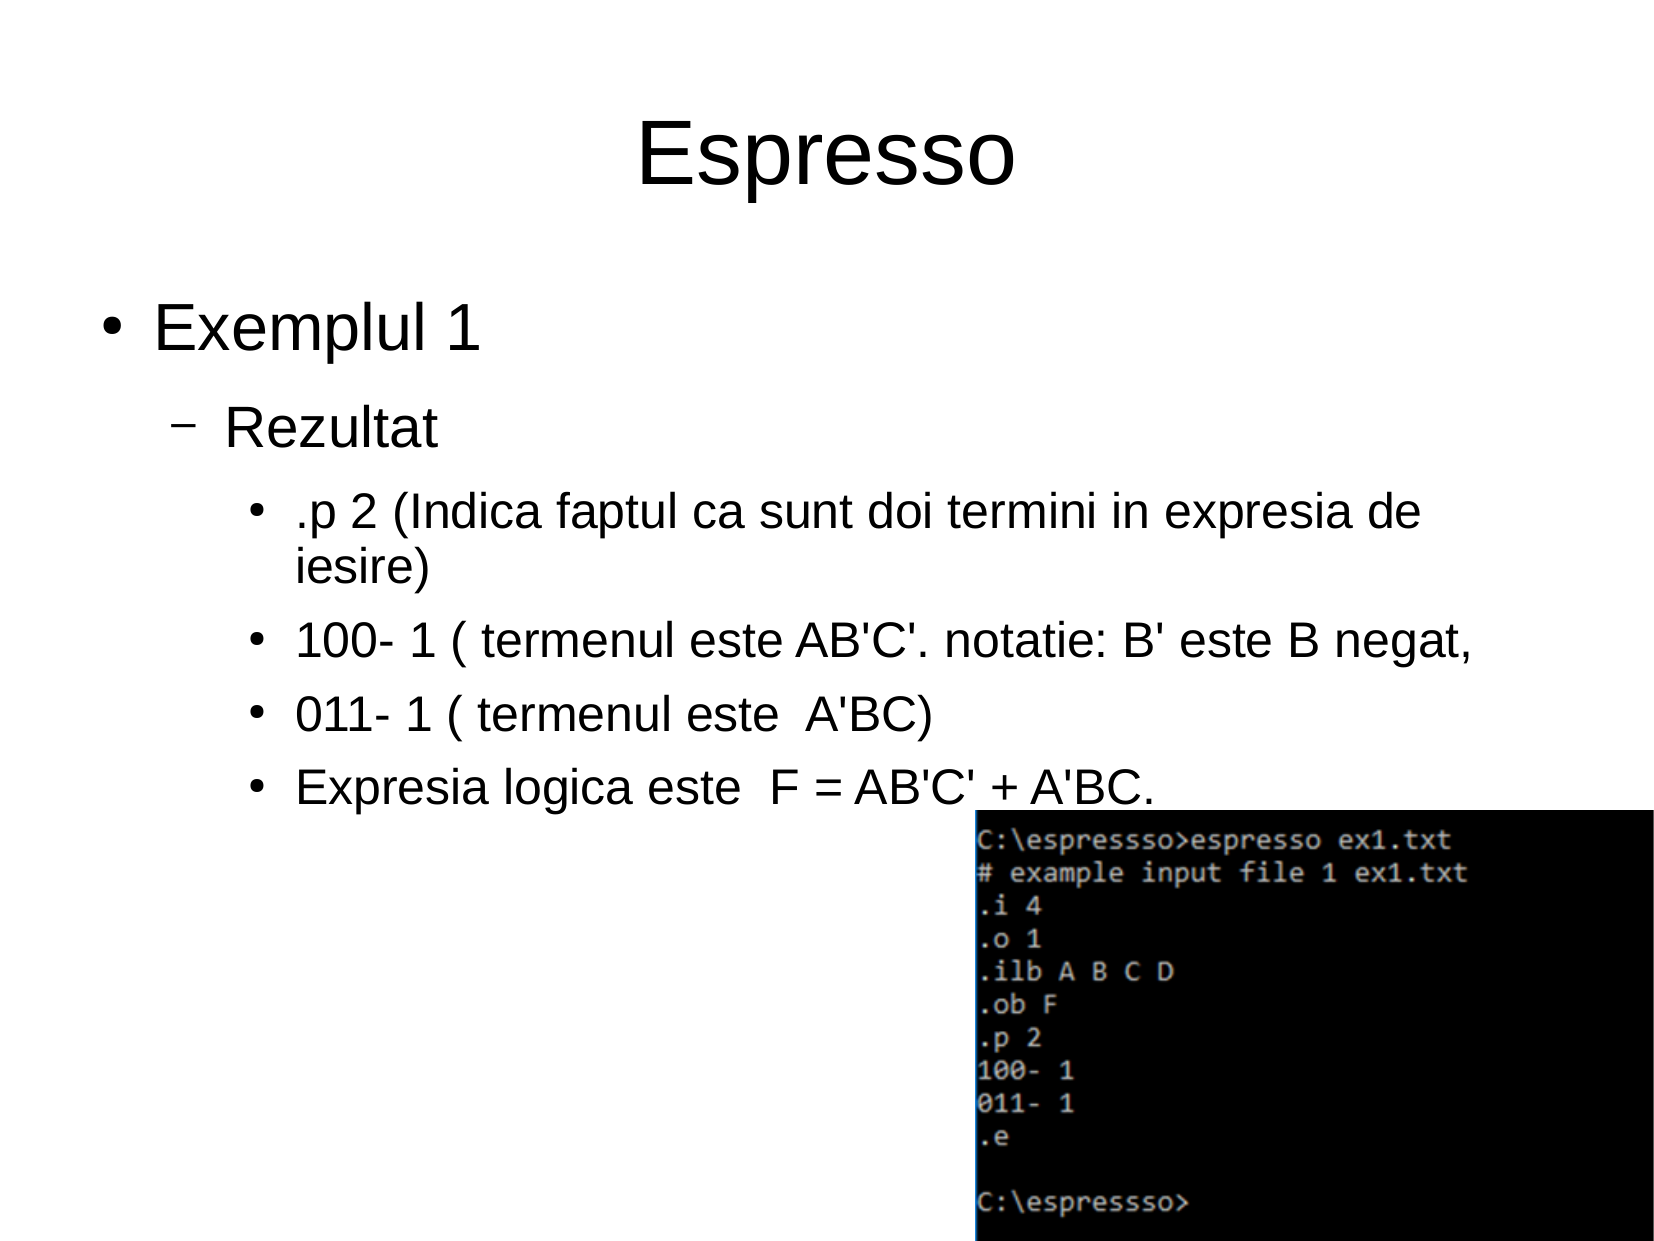

# Espresso
Exemplul 1
Rezultat
.p 2 (Indica faptul ca sunt doi termini in expresia de iesire)
100- 1 ( termenul este AB'C'. notatie: B' este B negat,
011- 1 ( termenul este A'BC)
Expresia logica este F = AB'C' + A'BC.